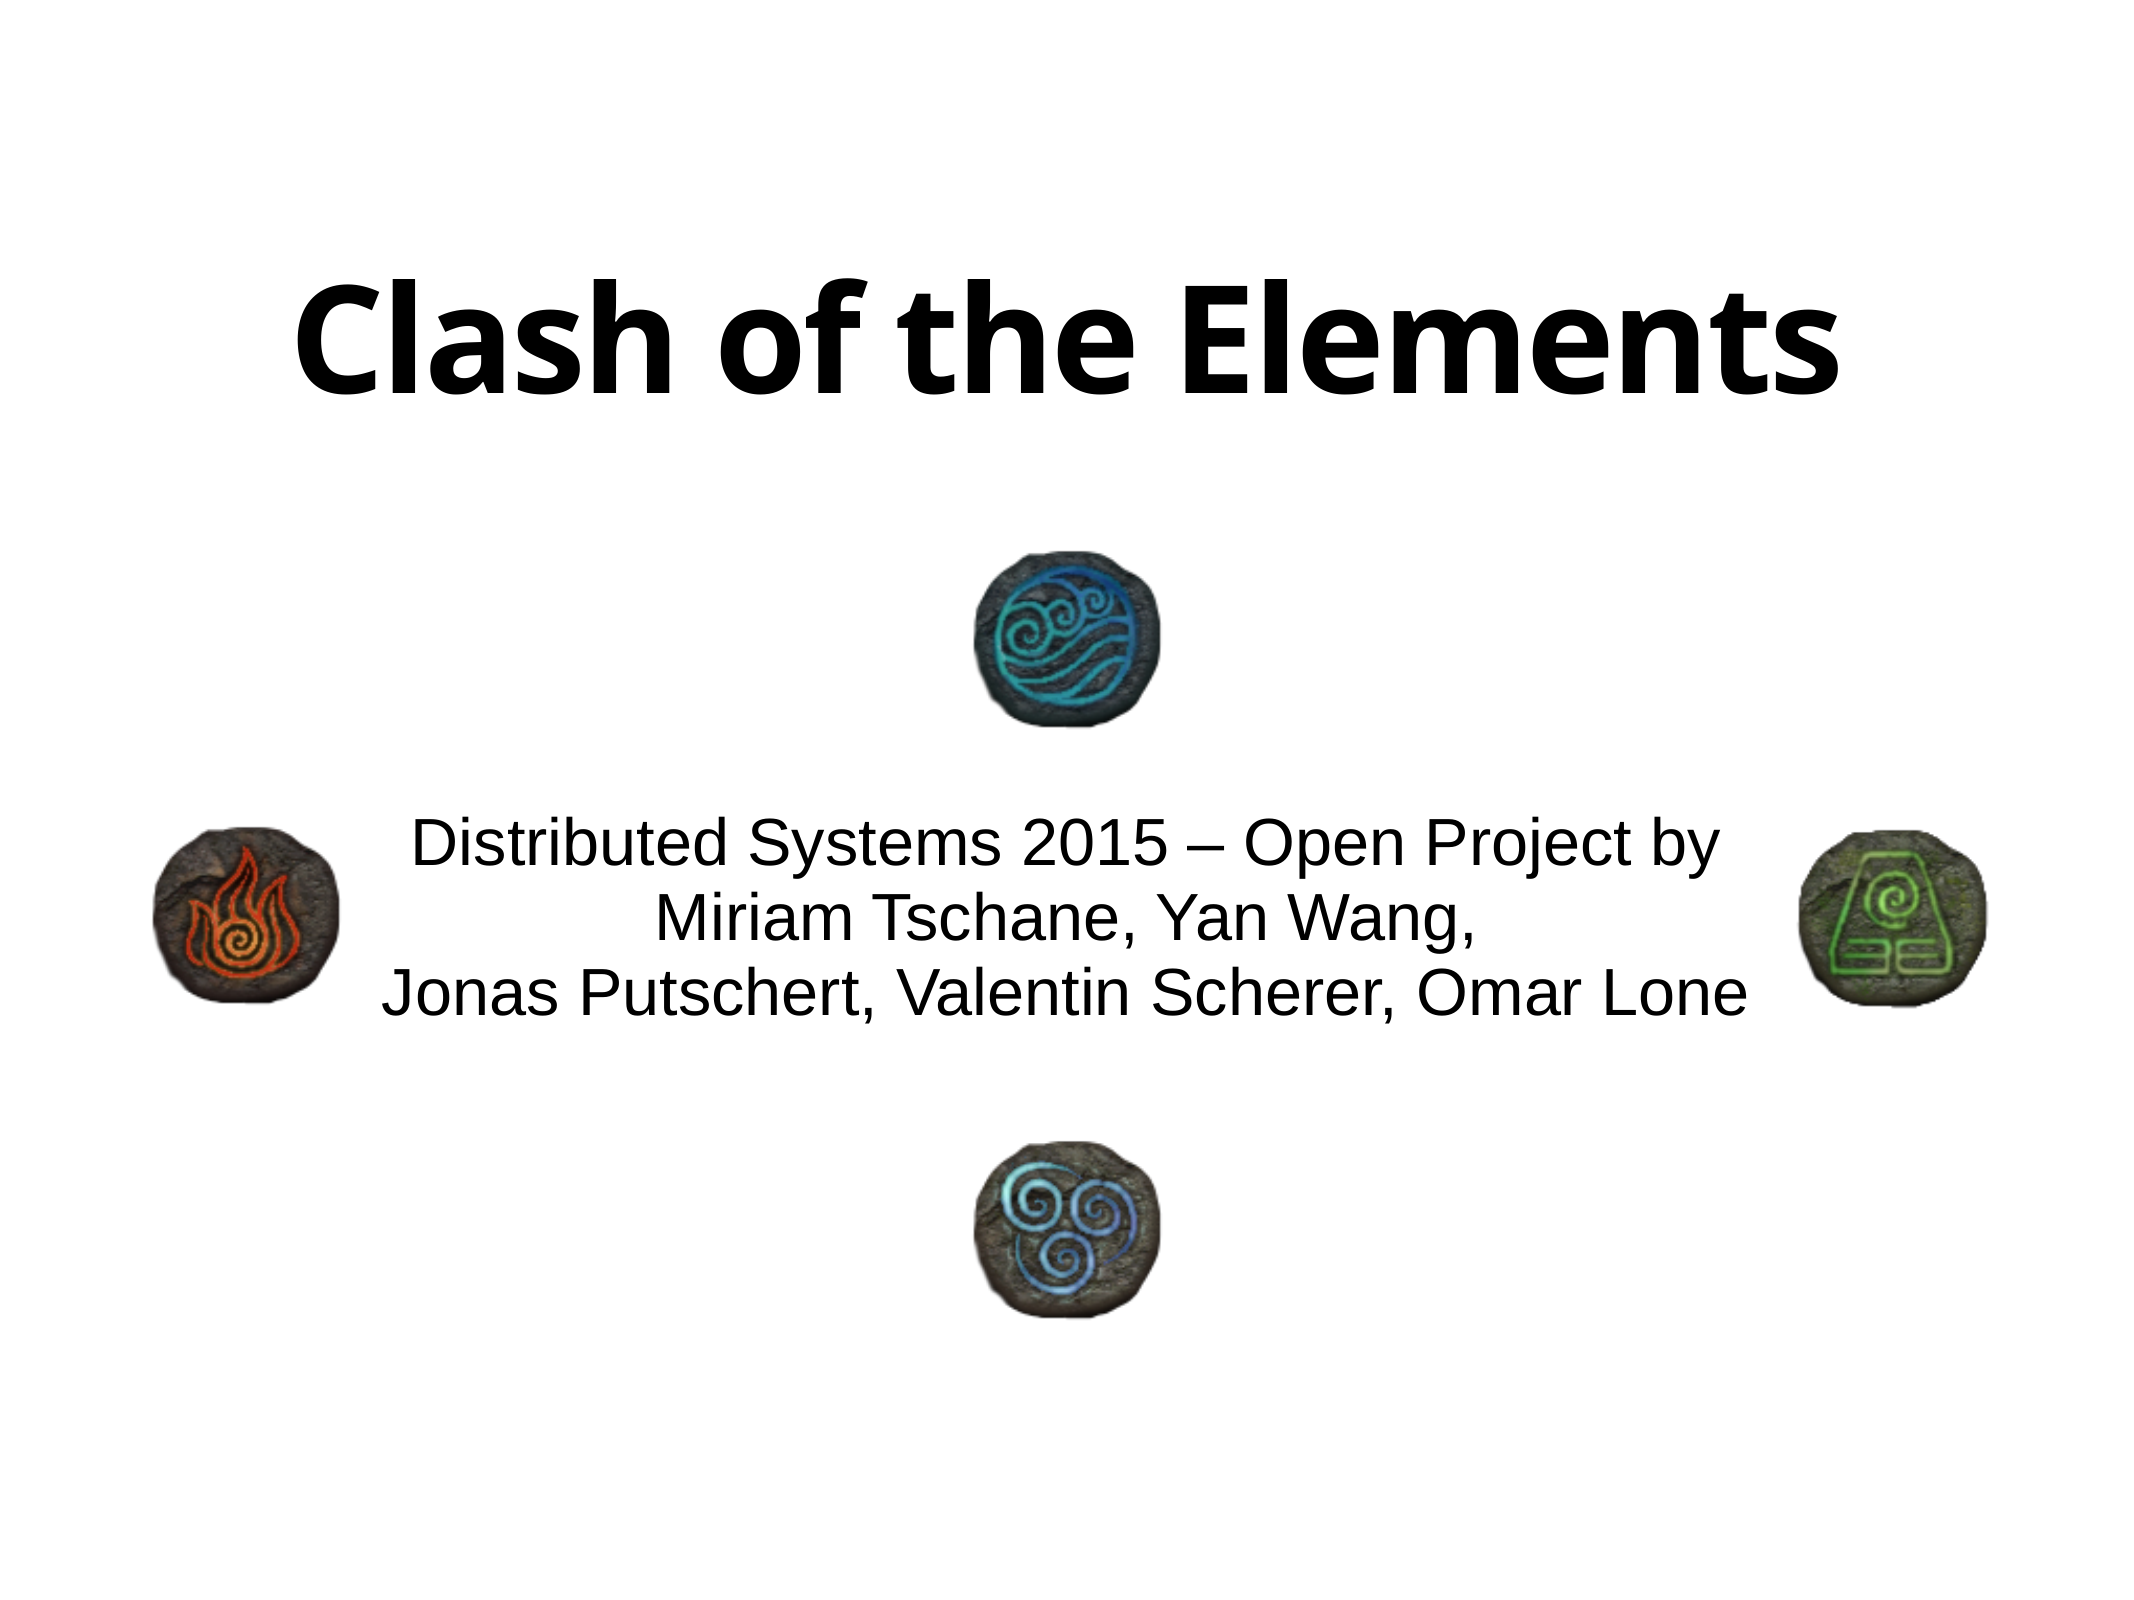

# Clash of the Elements
Distributed Systems 2015 – Open Project by
Miriam Tschane, Yan Wang,
Jonas Putschert, Valentin Scherer, Omar Lone